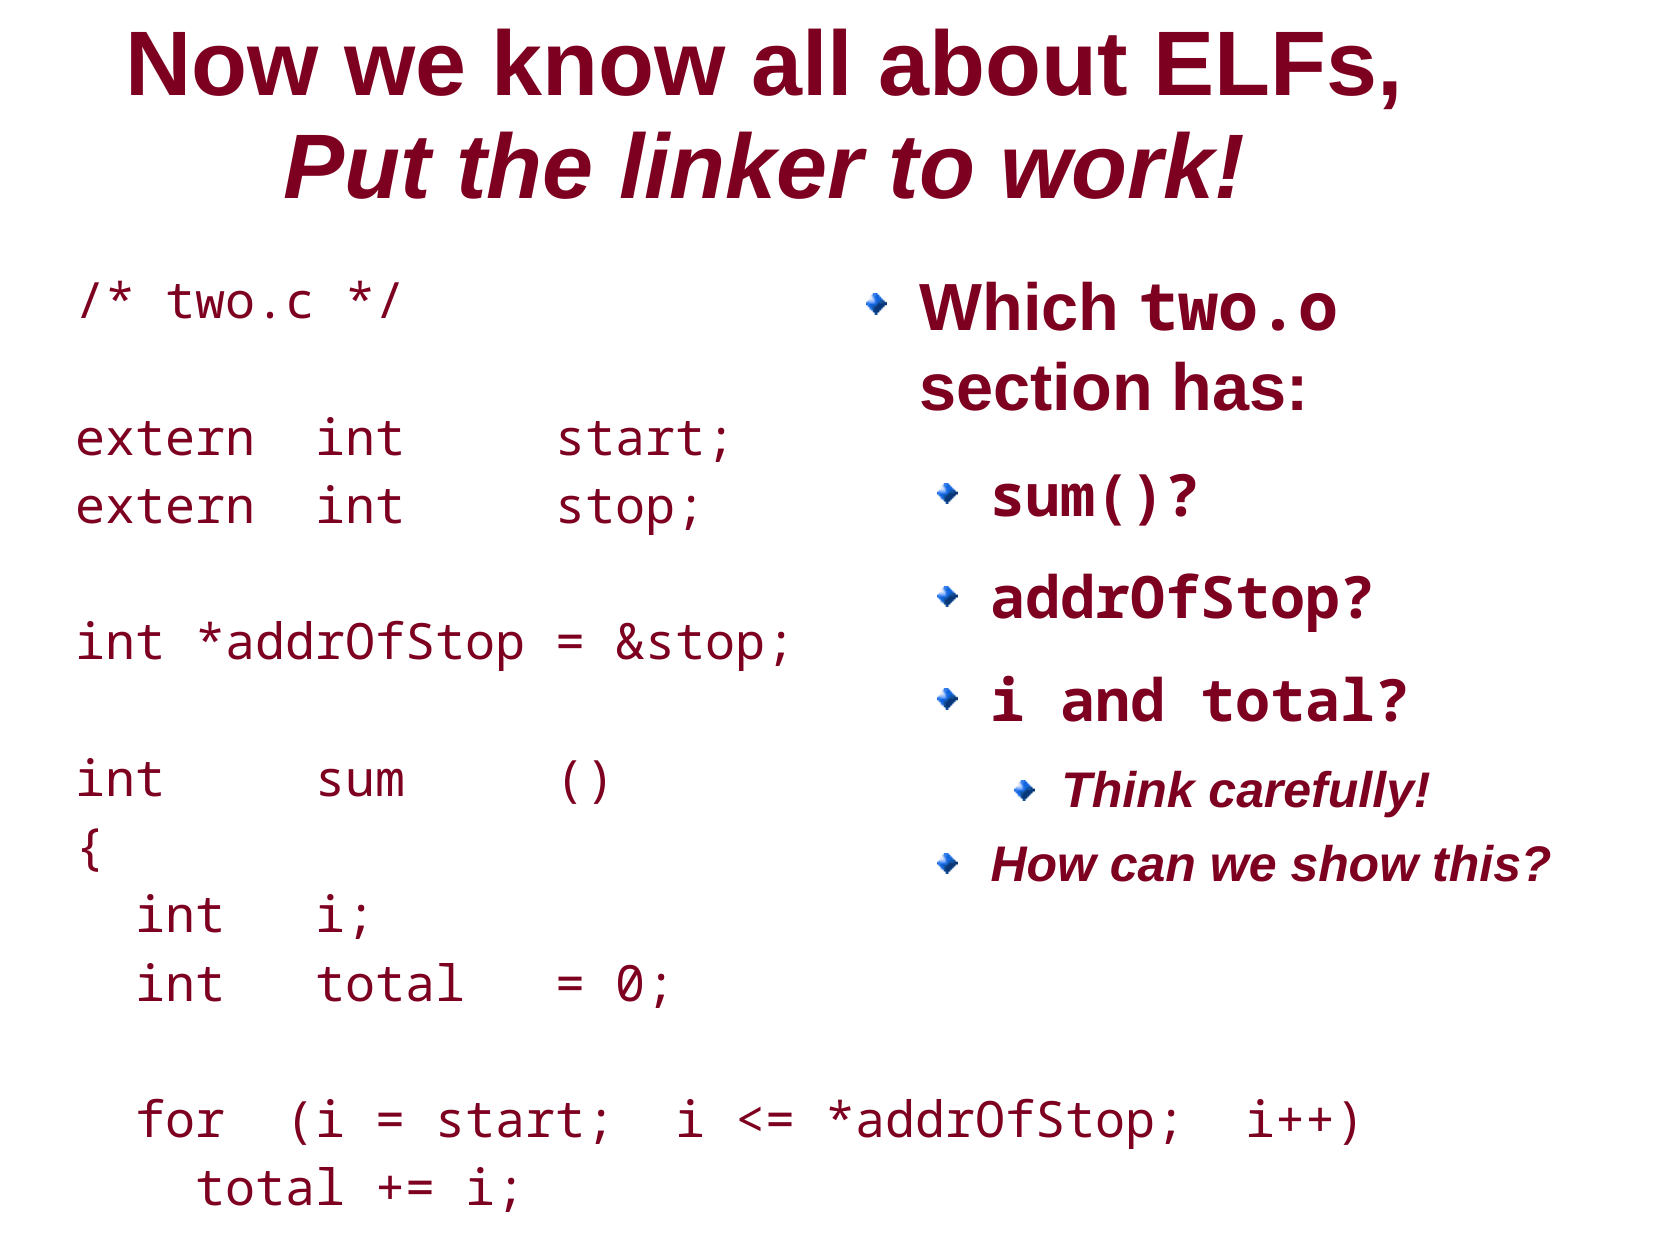

# Now we know all about ELFs, Put the linker to work!
Which two.o section has:
sum()?
addrOfStop?
i and total?
Think carefully!
How can we show this?
/* two.c */
extern int start;
extern int stop;
int *addrOfStop = &stop;
int sum ()
{
 int i;
 int total = 0;
 for (i = start; i <= *addrOfStop; i++)
 total += i;
 return(total);
}